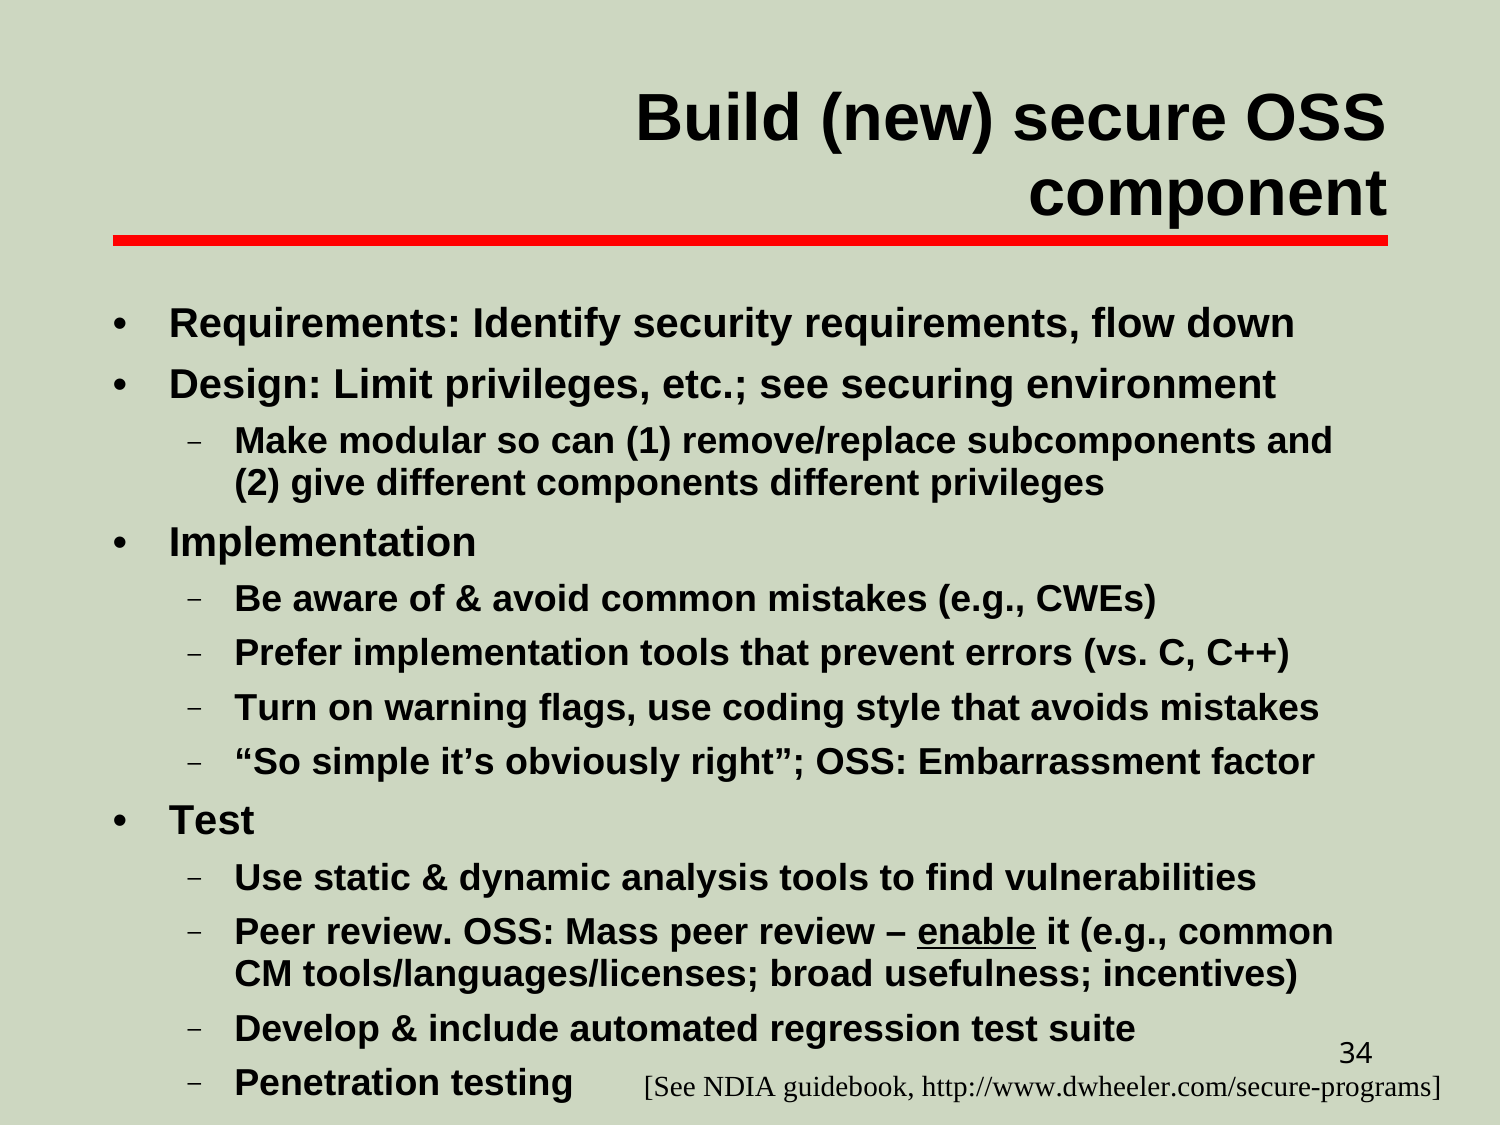

# Build (new) secure OSS component
Requirements: Identify security requirements, flow down
Design: Limit privileges, etc.; see securing environment
Make modular so can (1) remove/replace subcomponents and (2) give different components different privileges
Implementation
Be aware of & avoid common mistakes (e.g., CWEs)
Prefer implementation tools that prevent errors (vs. C, C++)
Turn on warning flags, use coding style that avoids mistakes
“So simple it’s obviously right”; OSS: Embarrassment factor
Test
Use static & dynamic analysis tools to find vulnerabilities
Peer review. OSS: Mass peer review – enable it (e.g., common CM tools/languages/licenses; broad usefulness; incentives)
Develop & include automated regression test suite
Penetration testing
[See NDIA guidebook, http://www.dwheeler.com/secure-programs]